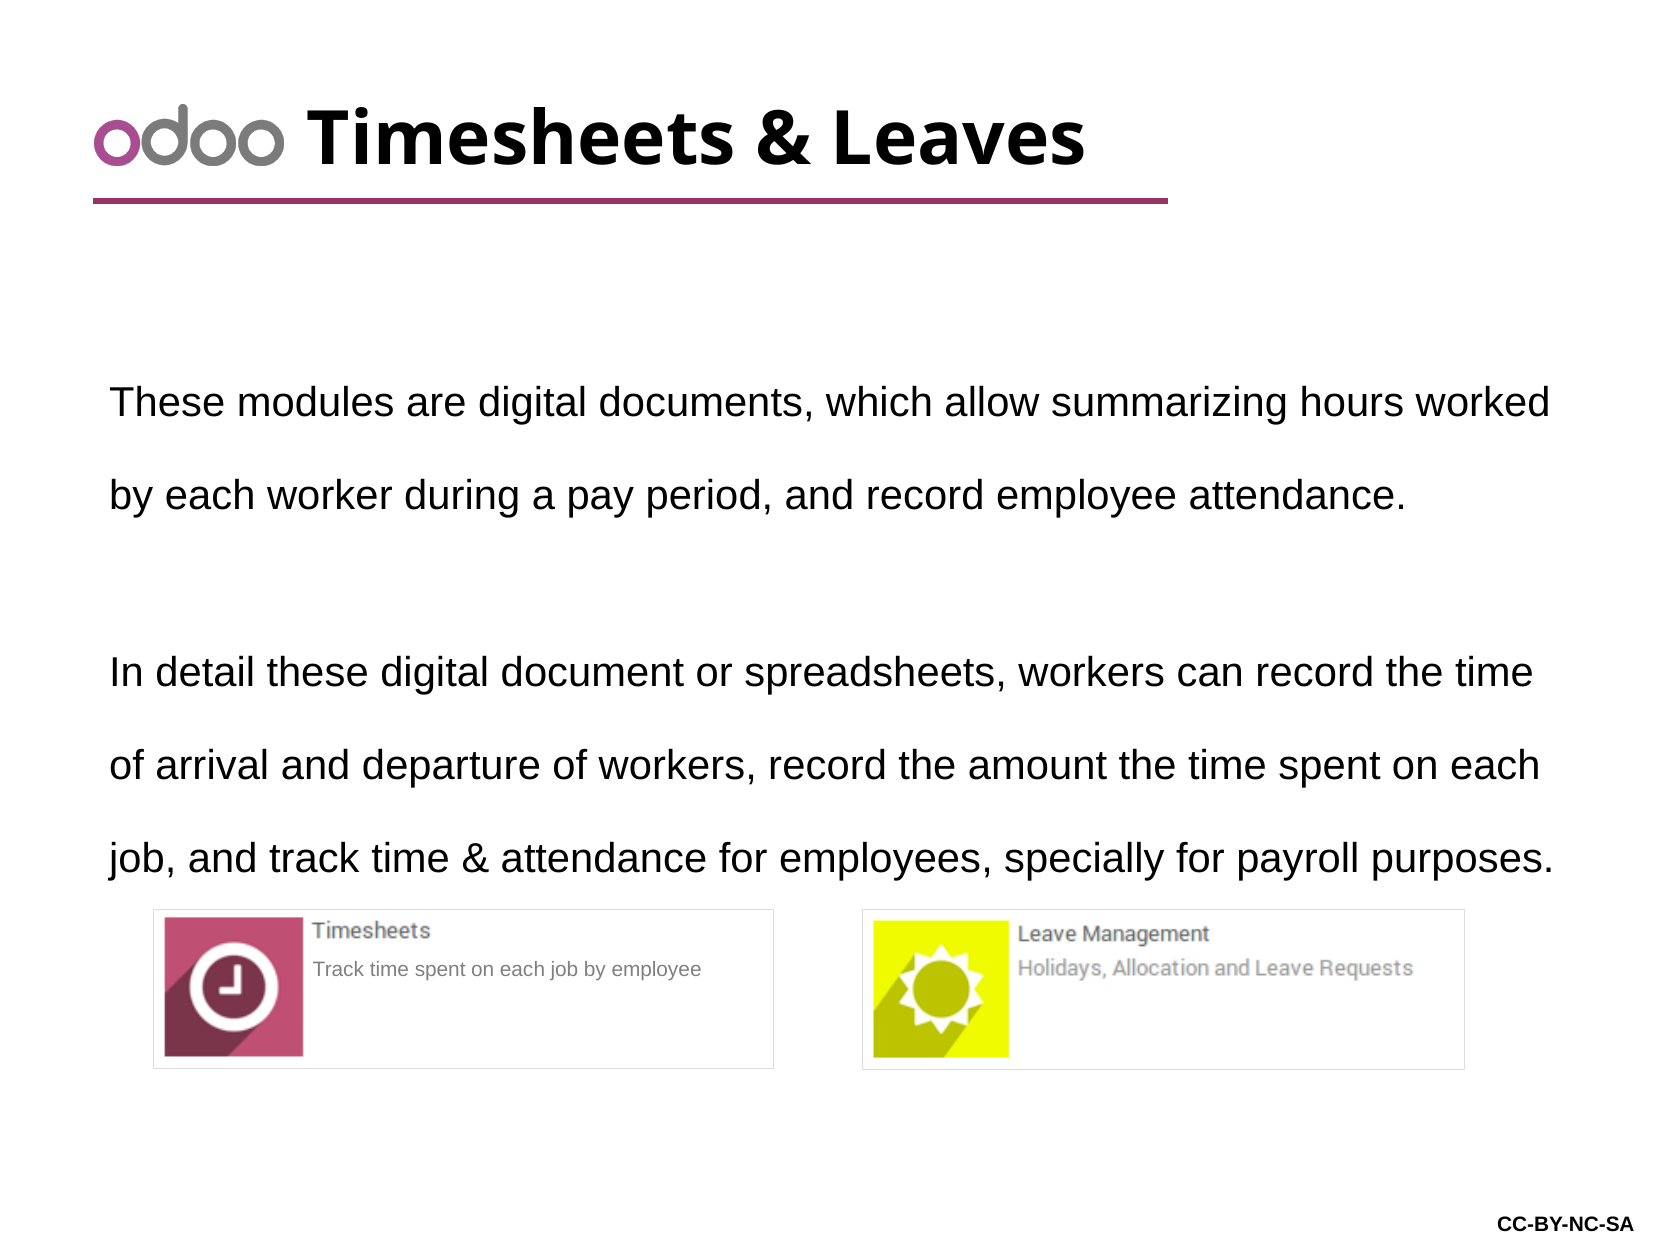

# Timesheets & Leaves
These modules are digital documents, which allow summarizing hours worked by each worker during a pay period, and record employee attendance.
In detail these digital document or spreadsheets, workers can record the time of arrival and departure of workers, record the amount the time spent on each job, and track time & attendance for employees, specially for payroll purposes.
Track time spent on each job by employee
CC-BY-NC-SA